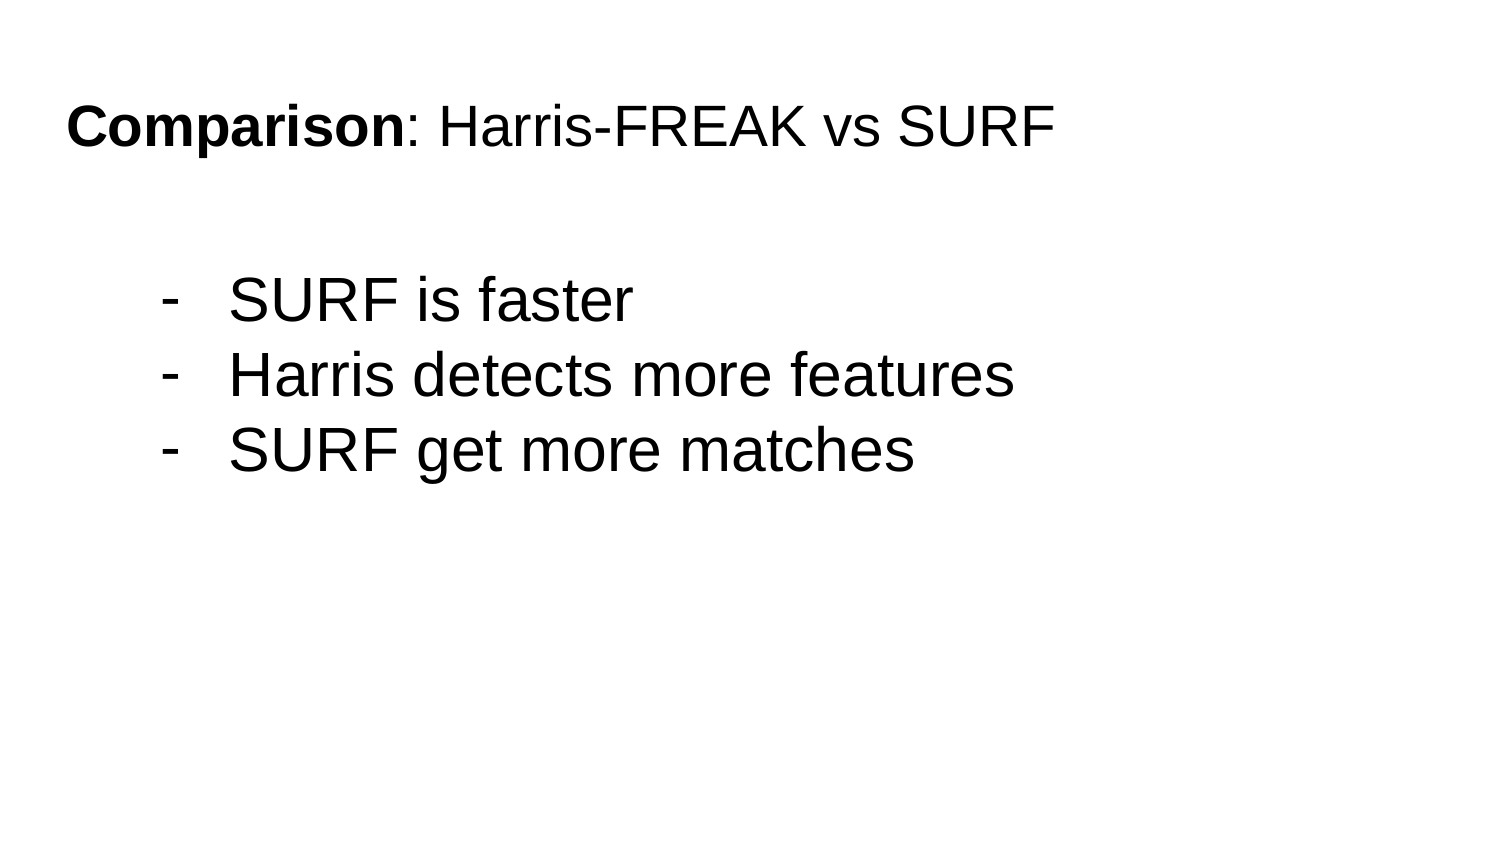

# Comparison: Harris-FREAK vs SURF
SURF is faster
Harris detects more features
SURF get more matches